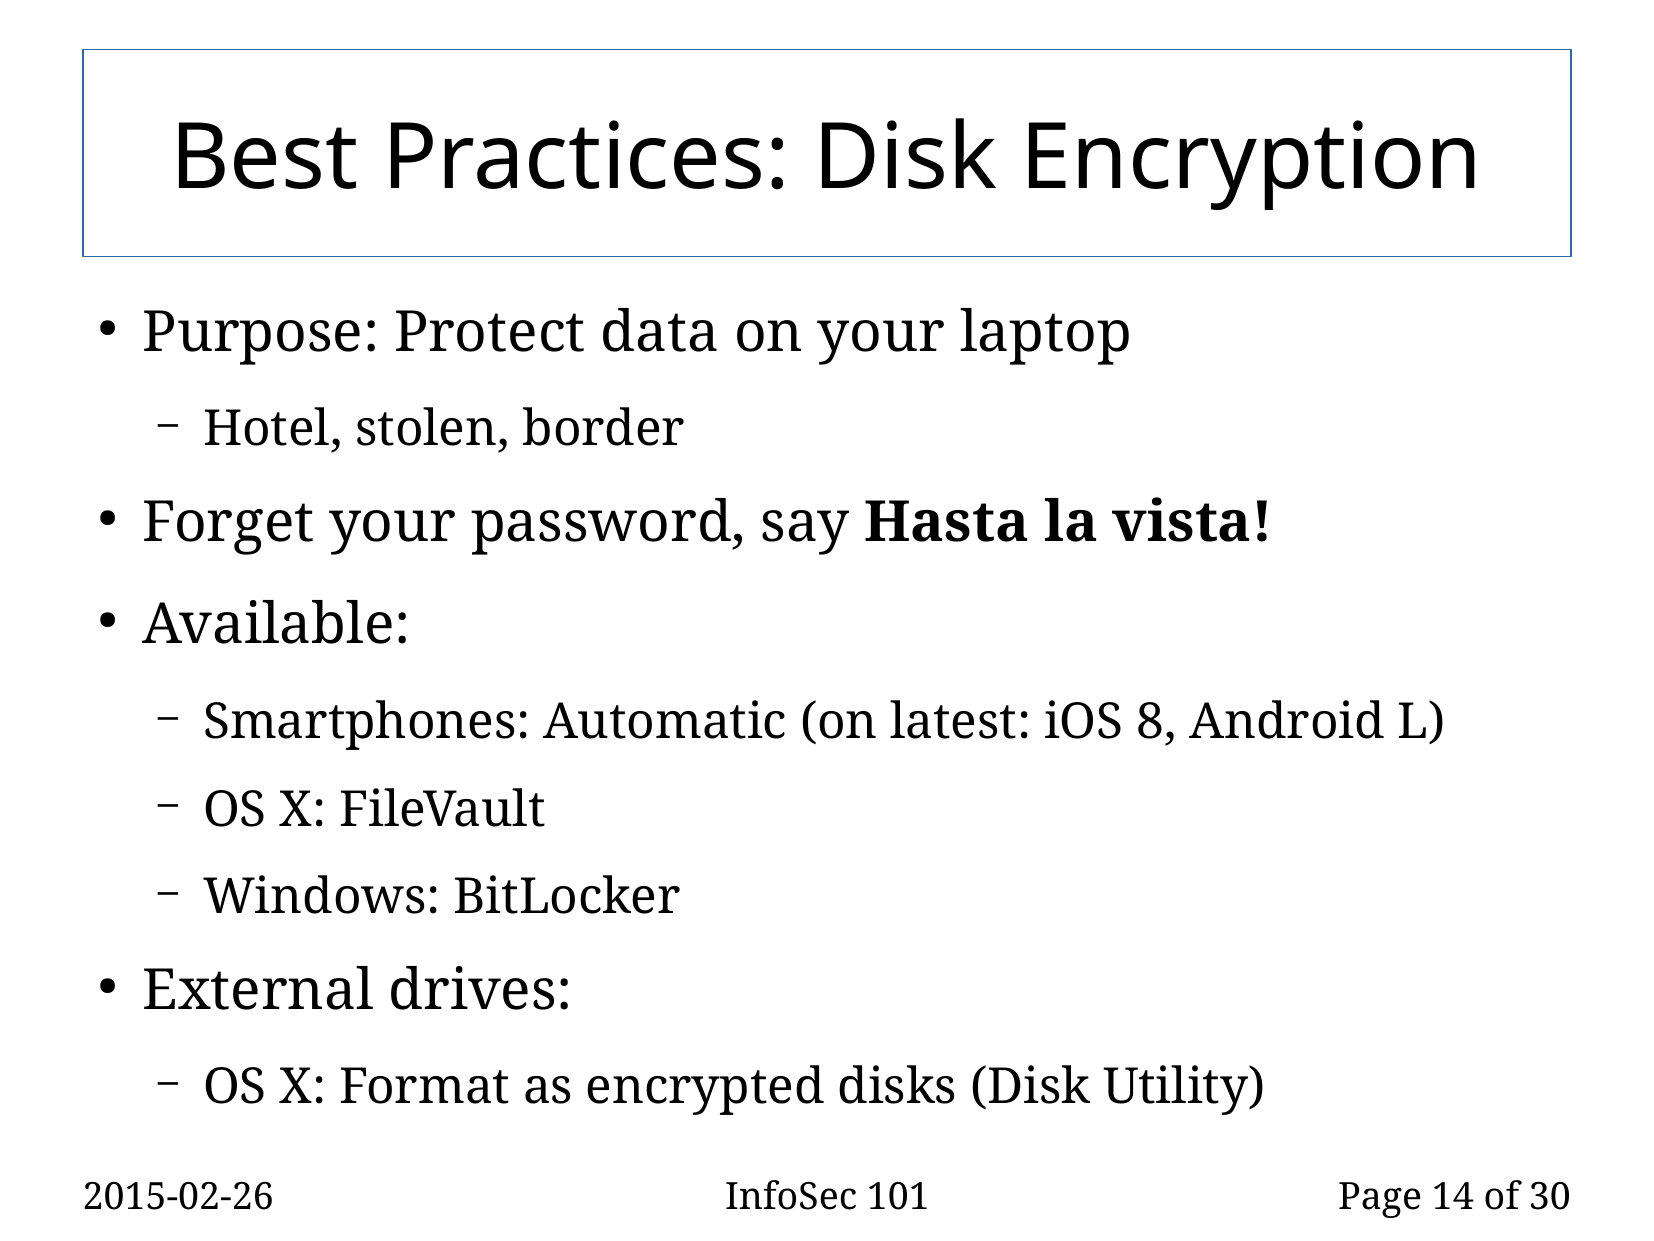

# Best Practices: Disk Encryption
Purpose: Protect data on your laptop
Hotel, stolen, border
Forget your password, say Hasta la vista!
Available:
Smartphones: Automatic (on latest: iOS 8, Android L)
OS X: FileVault
Windows: BitLocker
External drives:
OS X: Format as encrypted disks (Disk Utility)
2015-02-26
InfoSec 101
14